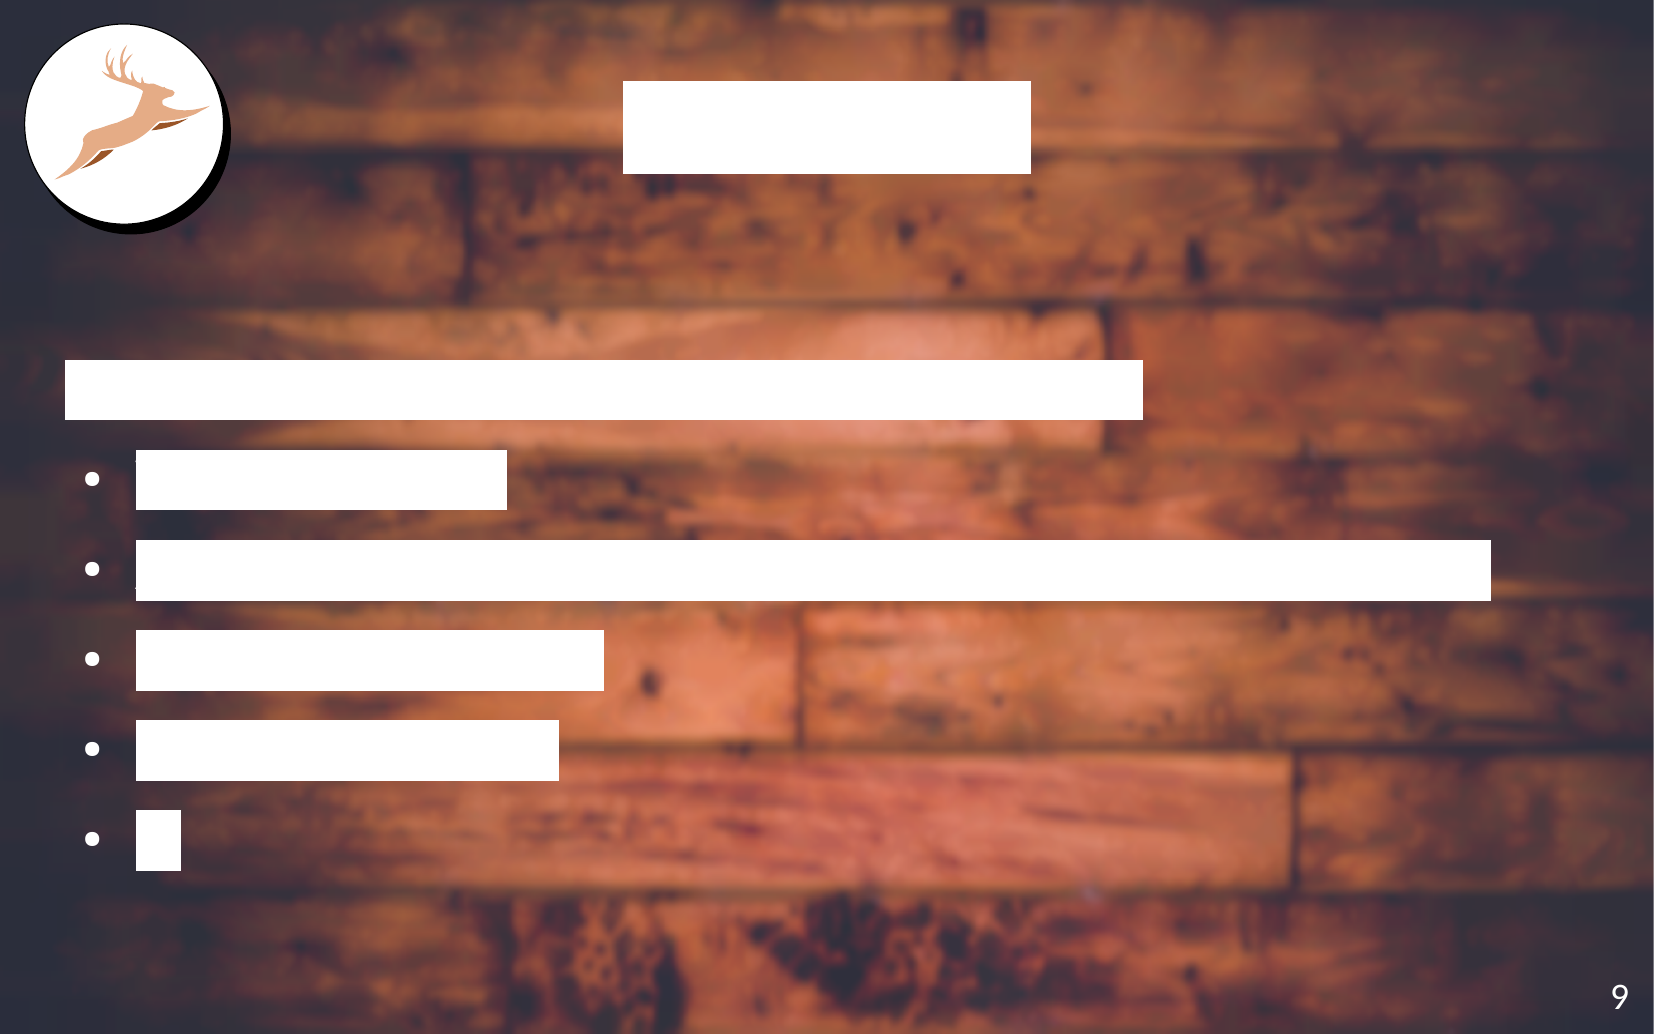

# Extensions
Voici quelques extensions futures possibles :
Version mobile.
Améliorer la sécurité (https, validation d'inscription, etc.).
Partage de fichiers.
Messages privés.
...
9